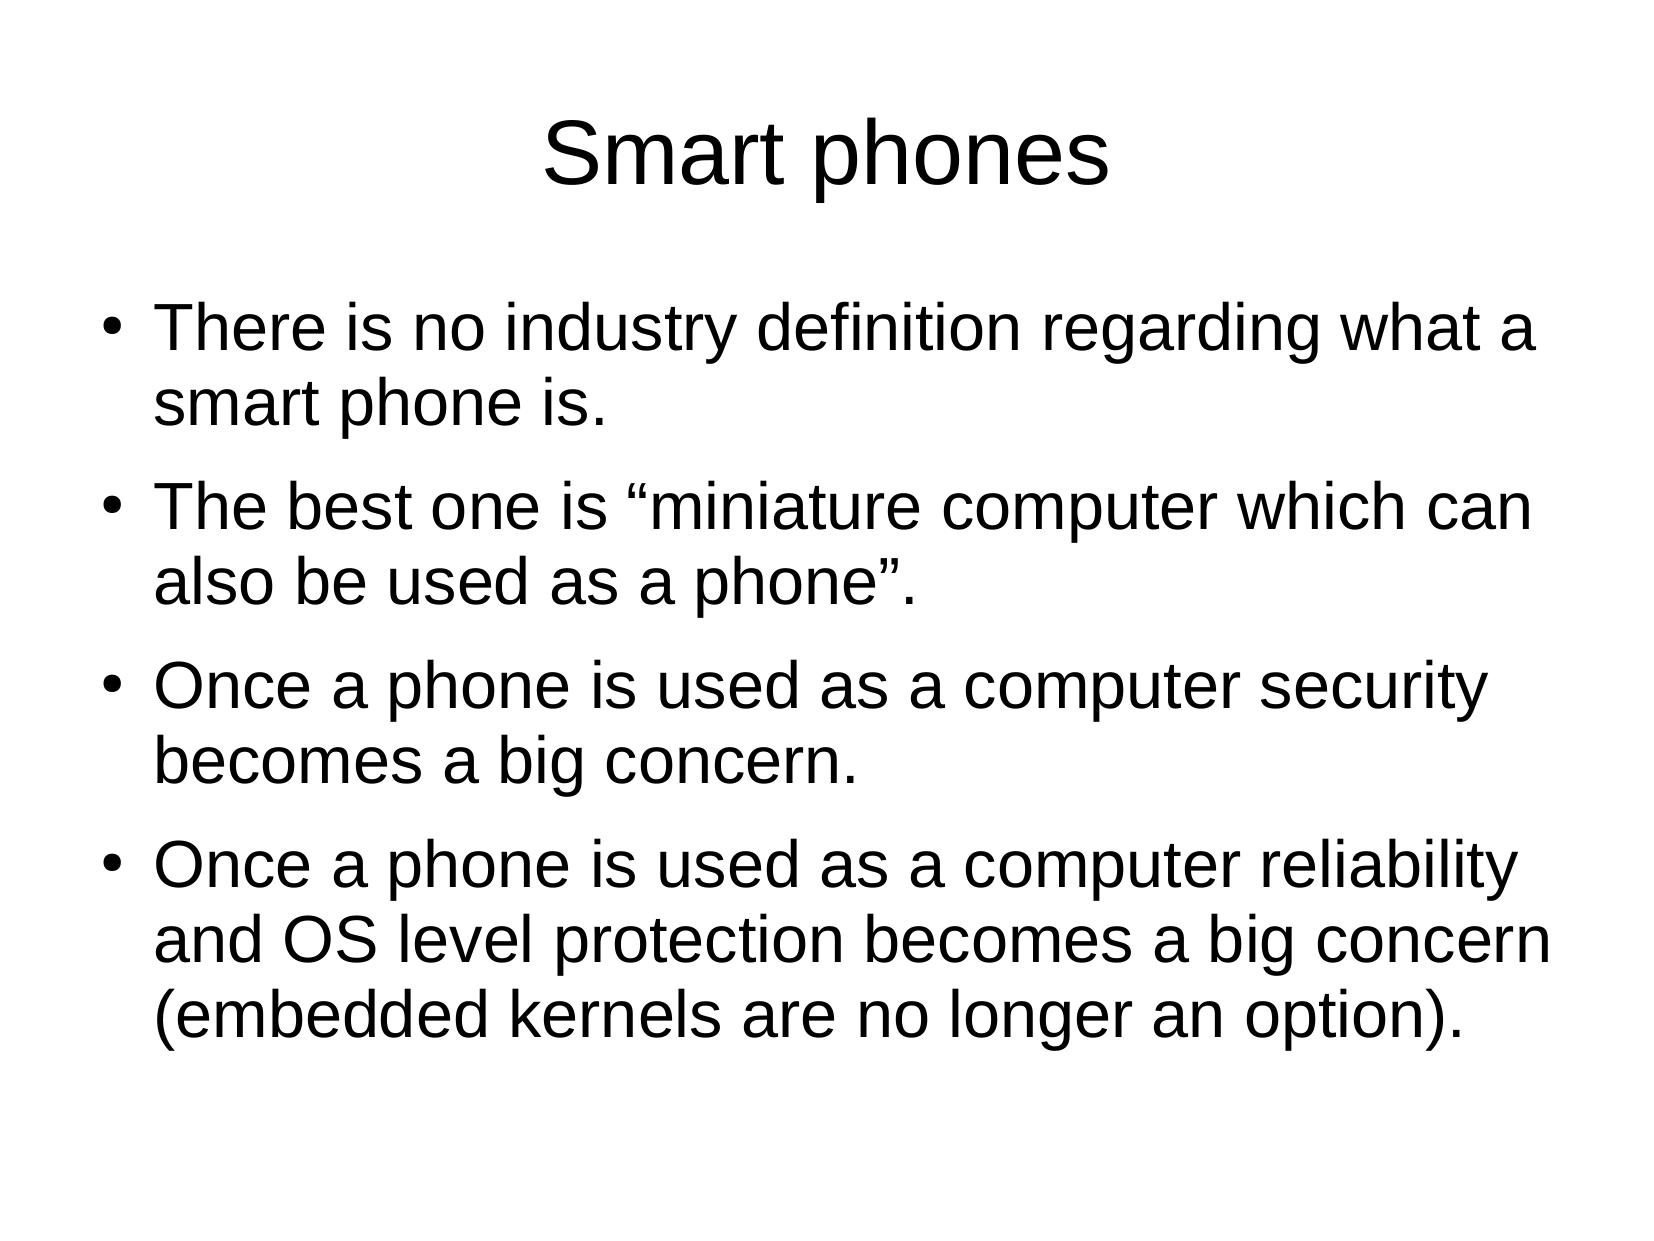

# Smart phones
There is no industry definition regarding what a smart phone is.
The best one is “miniature computer which can also be used as a phone”.
Once a phone is used as a computer security becomes a big concern.
Once a phone is used as a computer reliability and OS level protection becomes a big concern (embedded kernels are no longer an option).